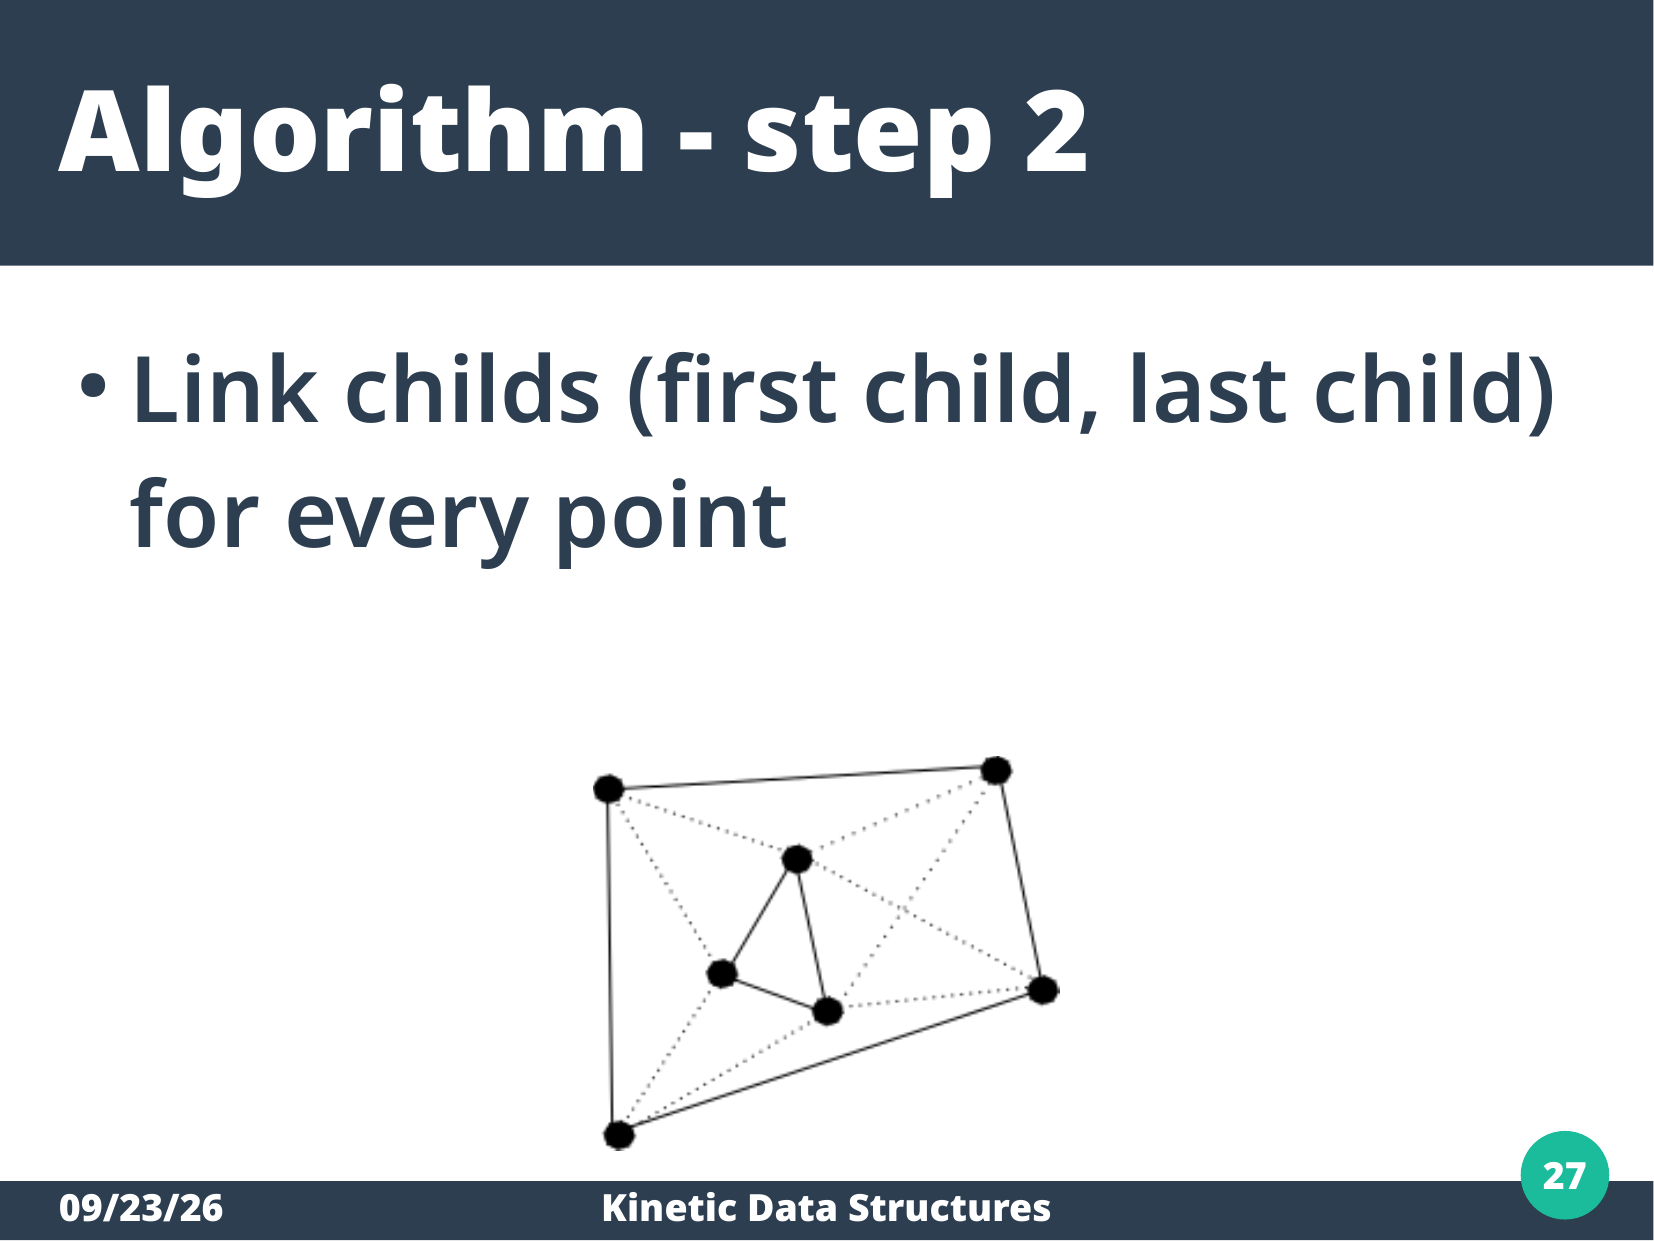

# Algorithm - step 2
Link childs (first child, last child) for every point
27
Kinetic Data Structures